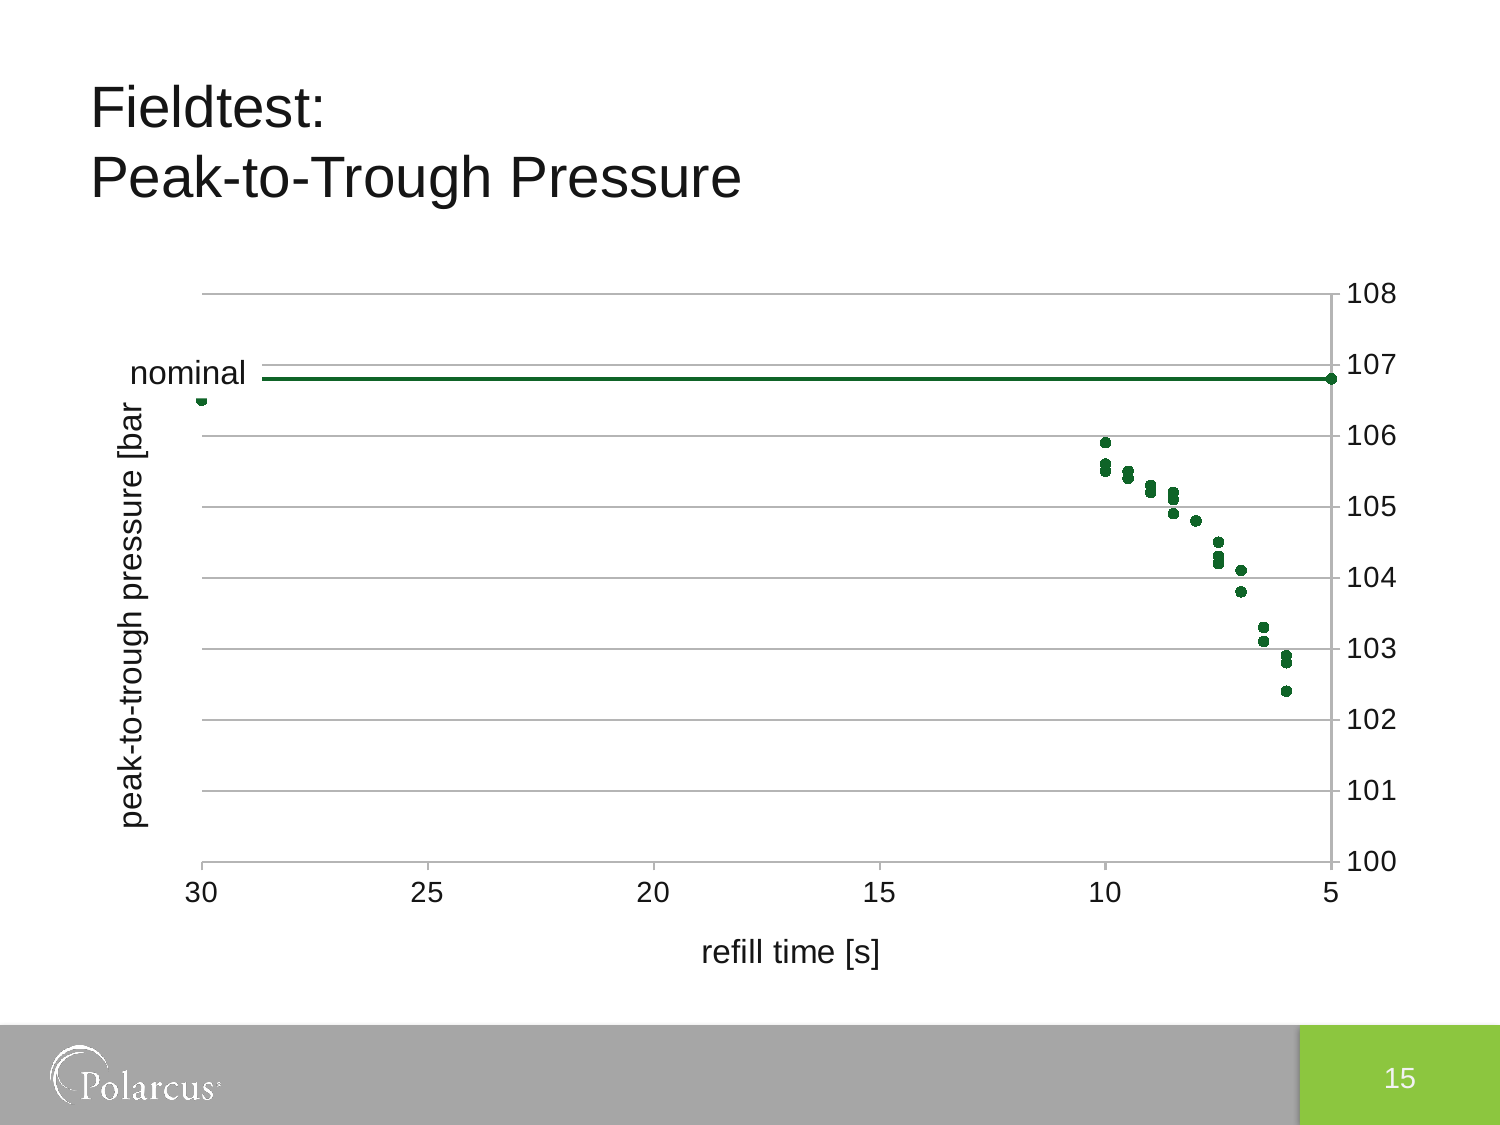

# Fieldtest: Peak-to-Trough Pressure
### Chart
| Category | Y-Values |
|---|---|nominal